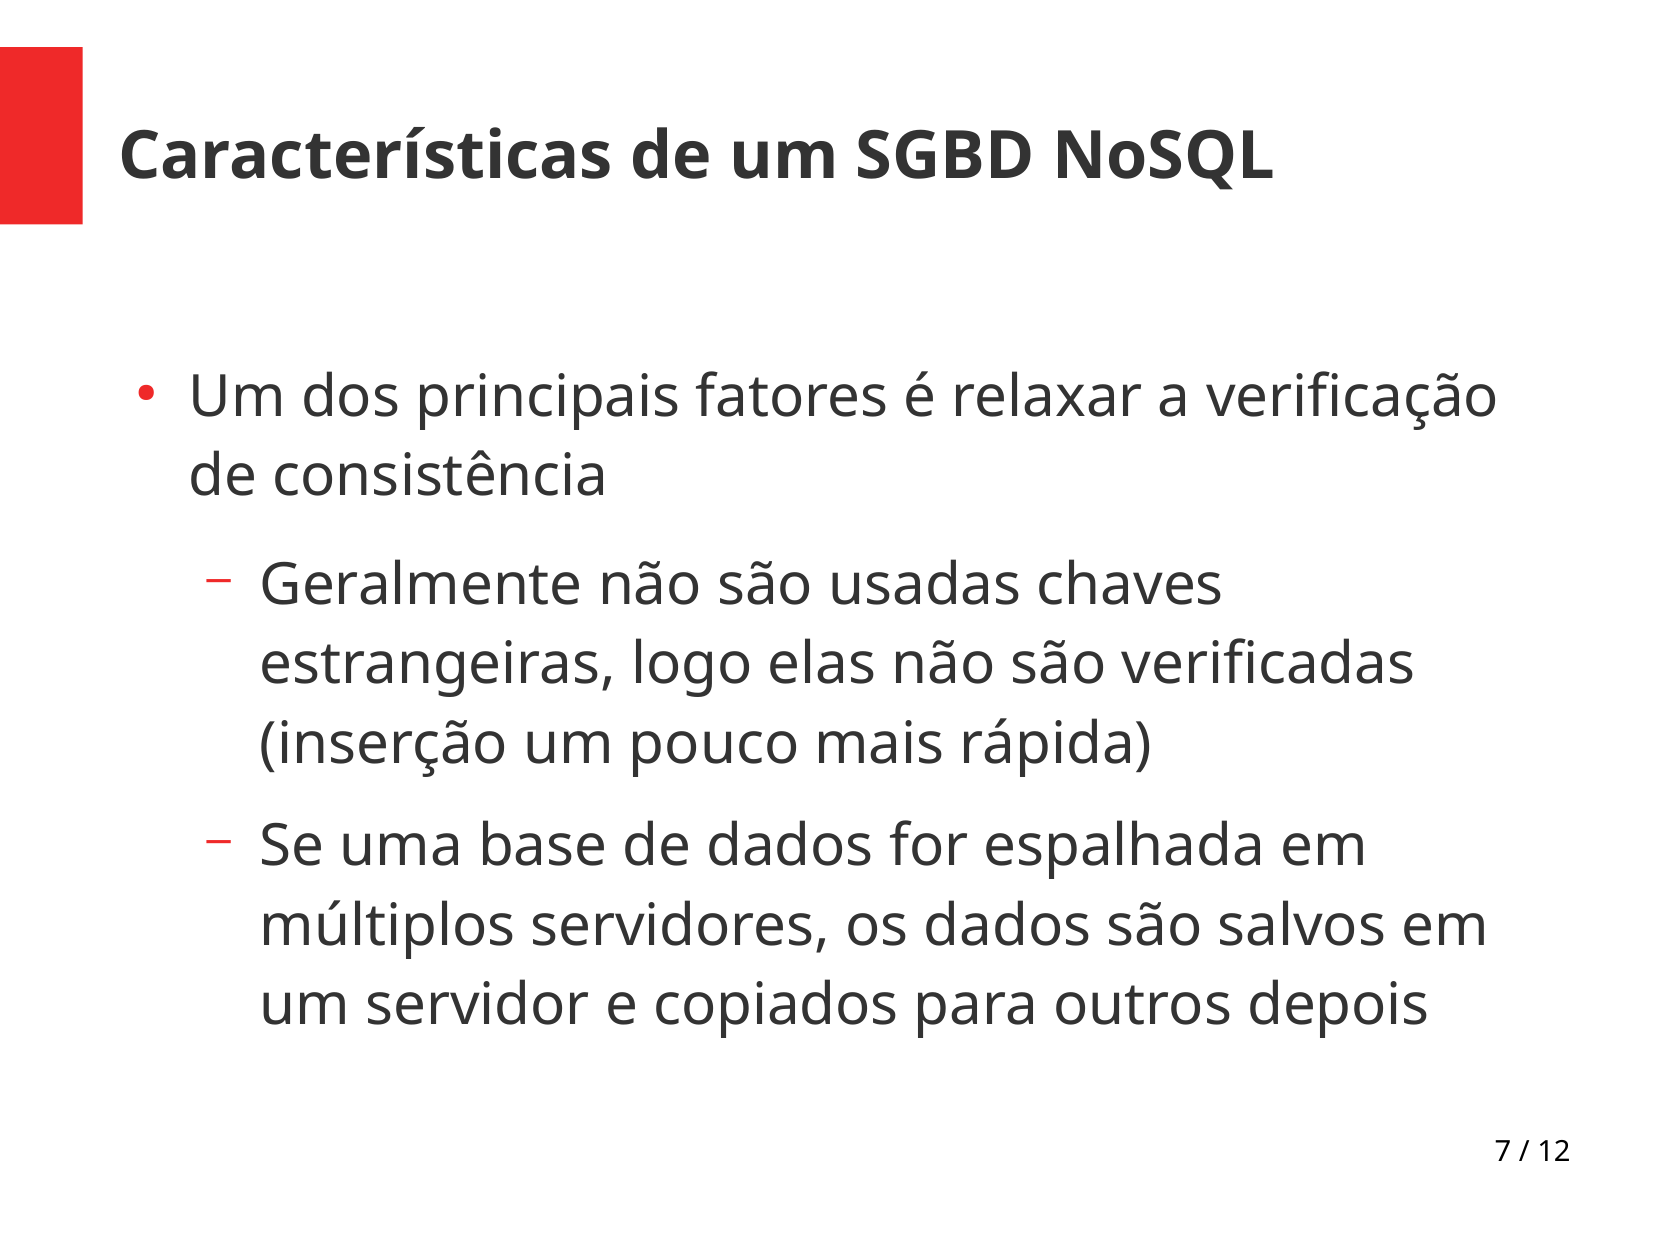

# Características de um SGBD NoSQL
Um dos principais fatores é relaxar a verificação de consistência
Geralmente não são usadas chaves estrangeiras, logo elas não são verificadas (inserção um pouco mais rápida)
Se uma base de dados for espalhada em múltiplos servidores, os dados são salvos em um servidor e copiados para outros depois
7